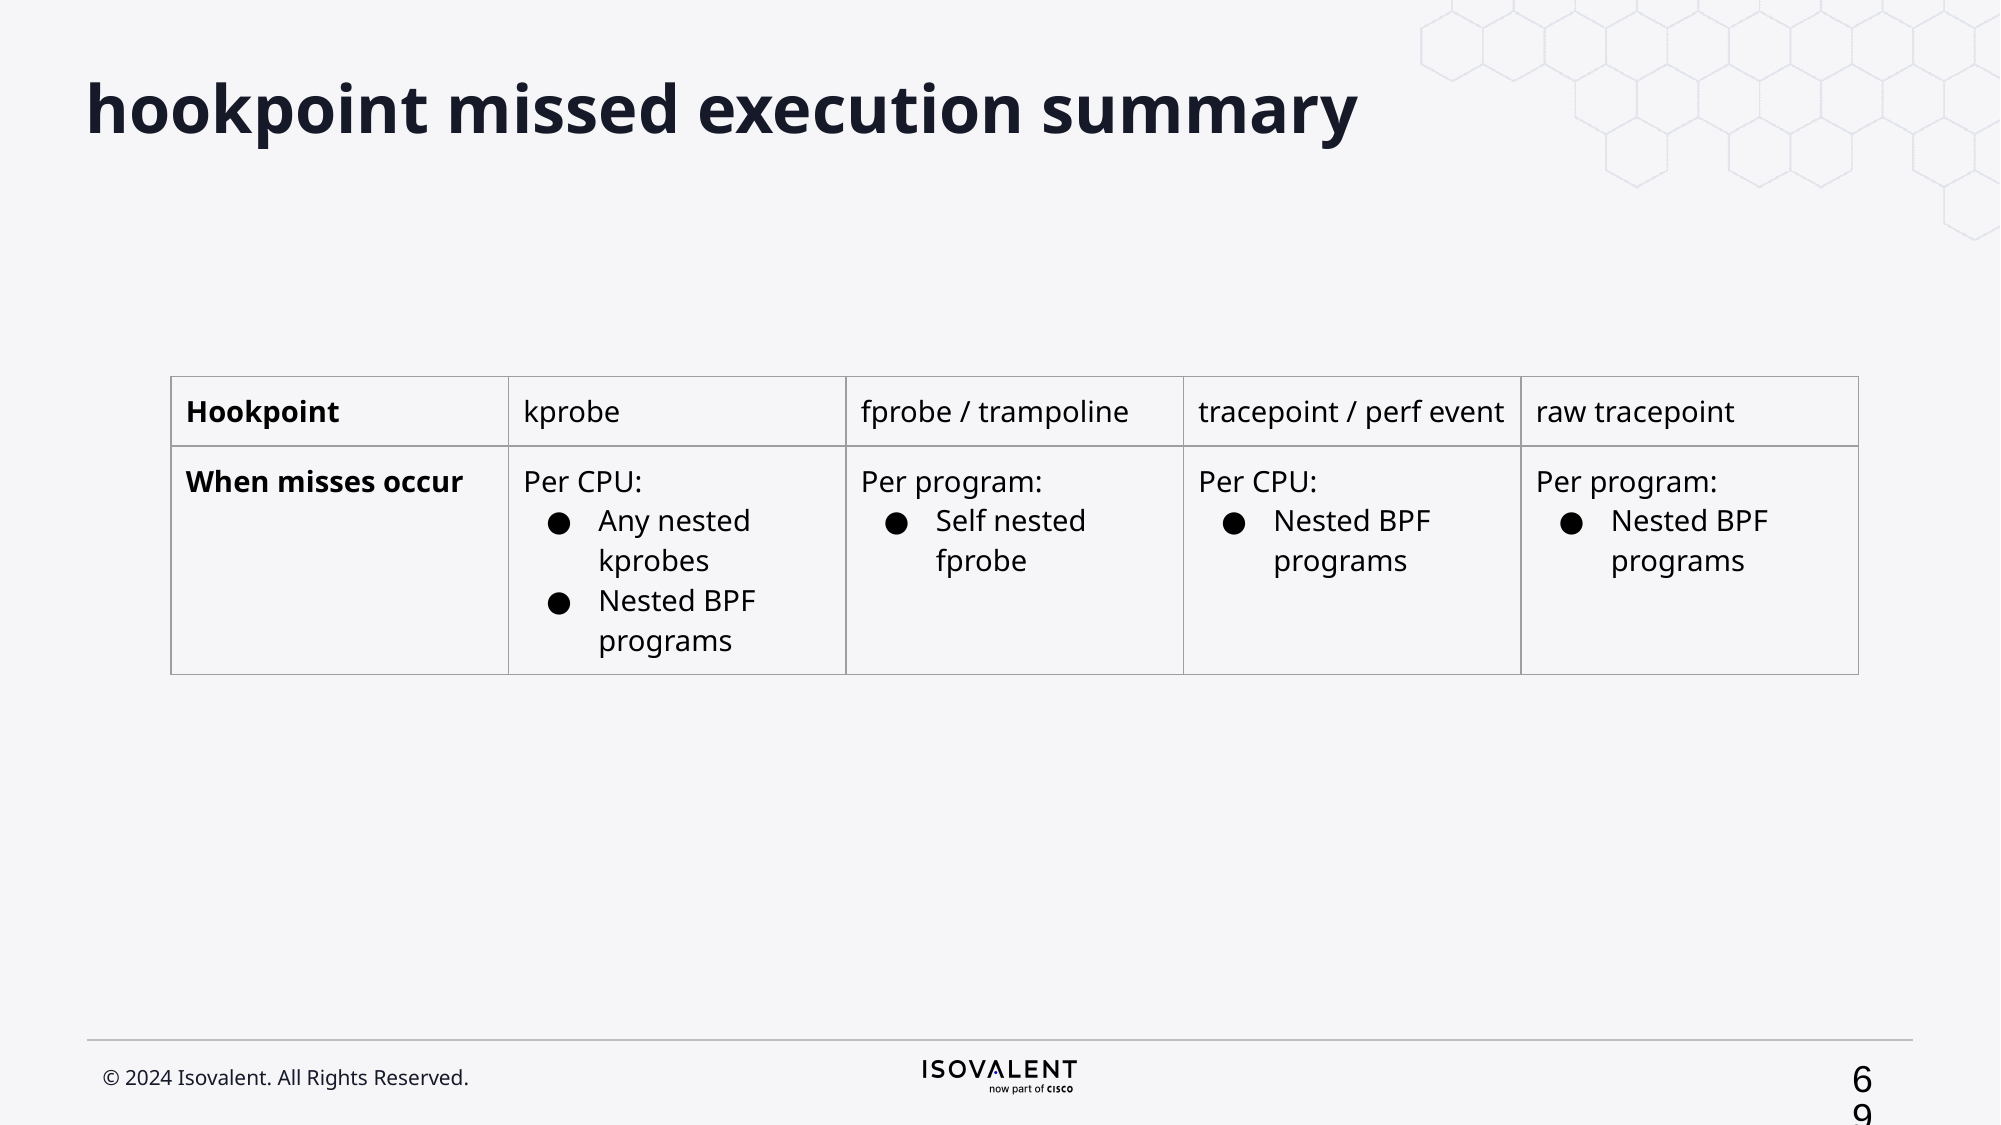

# hookpoint missed execution summary
| Hookpoint | kprobe | fprobe / trampoline | tracepoint / perf event | raw tracepoint |
| --- | --- | --- | --- | --- |
| When misses occur | Per CPU: Any nested kprobes Nested BPF programs | Per program: Self nested fprobe | Per CPU: Nested BPF programs | Per program: Nested BPF programs |